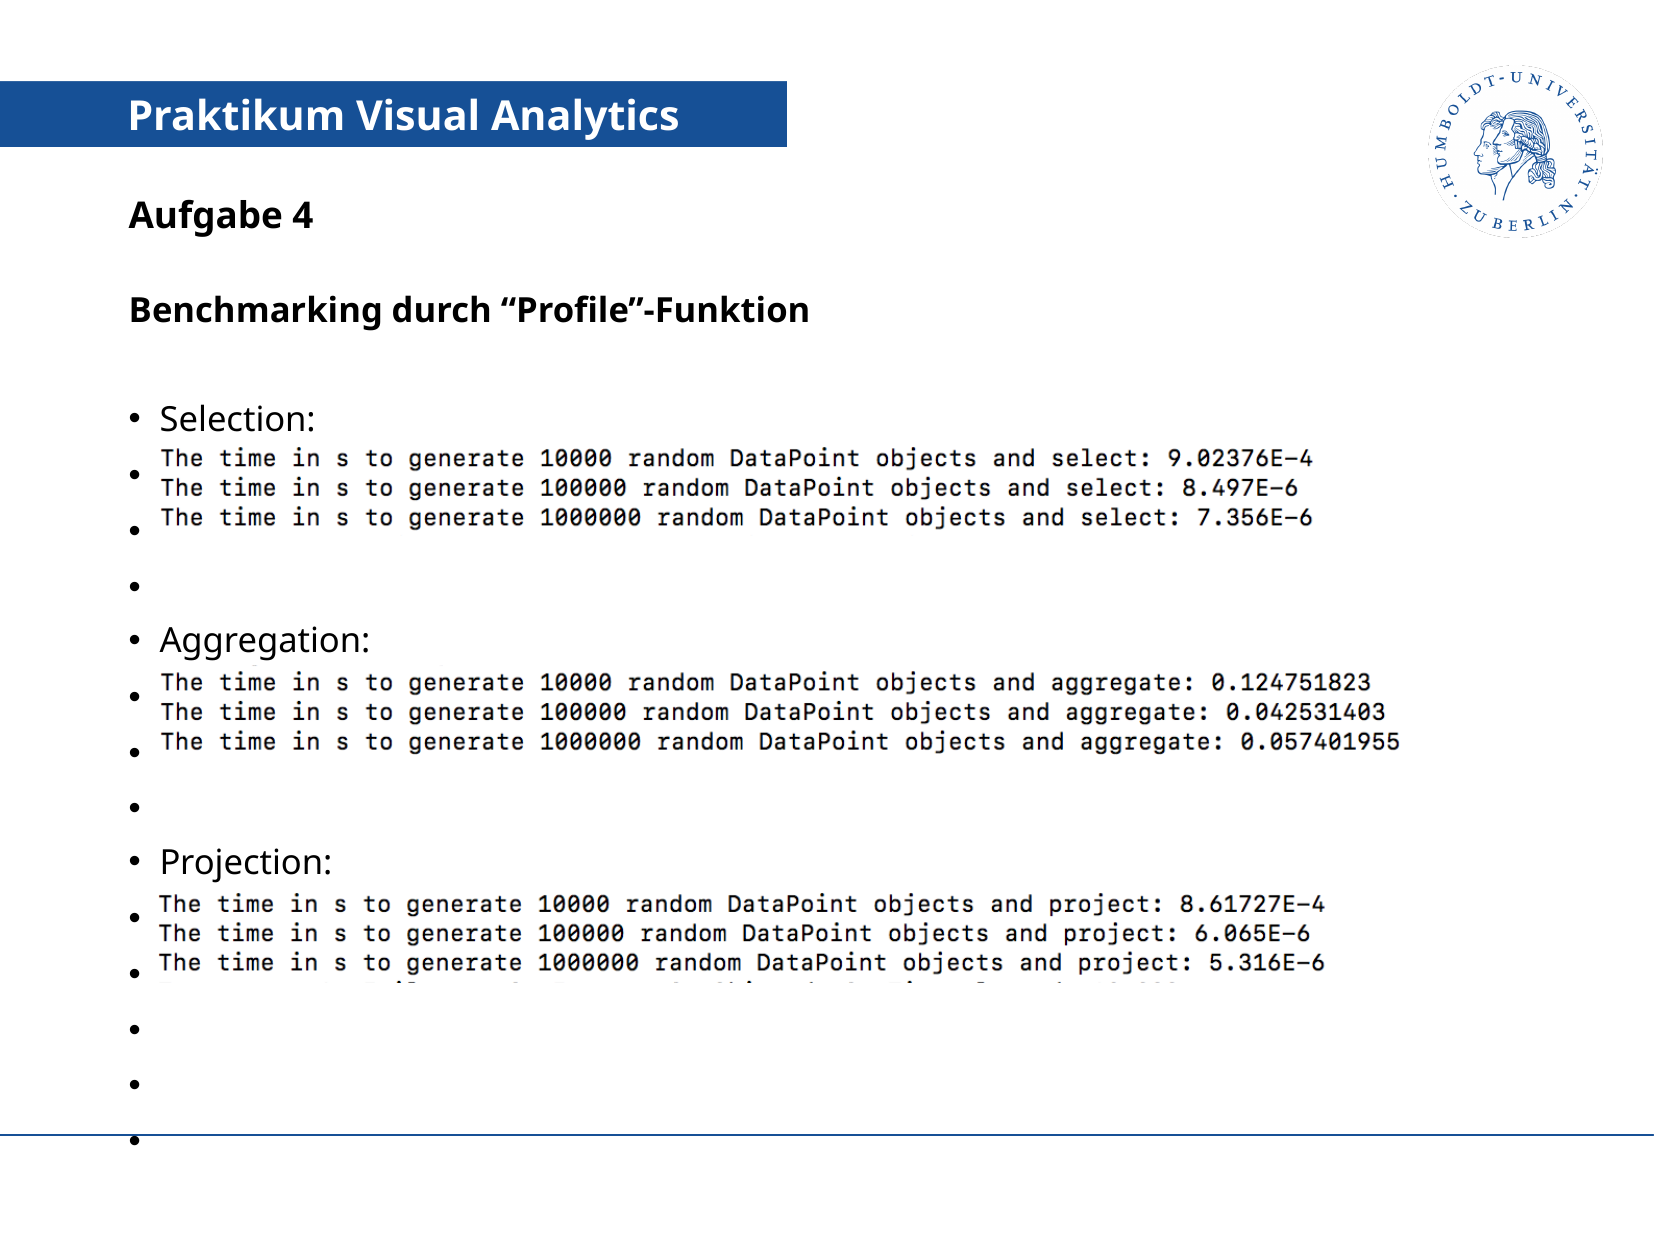

# Aufgabe 4
Benchmarking durch “Profile”-Funktion
Selection:
Aggregation:
Projection: